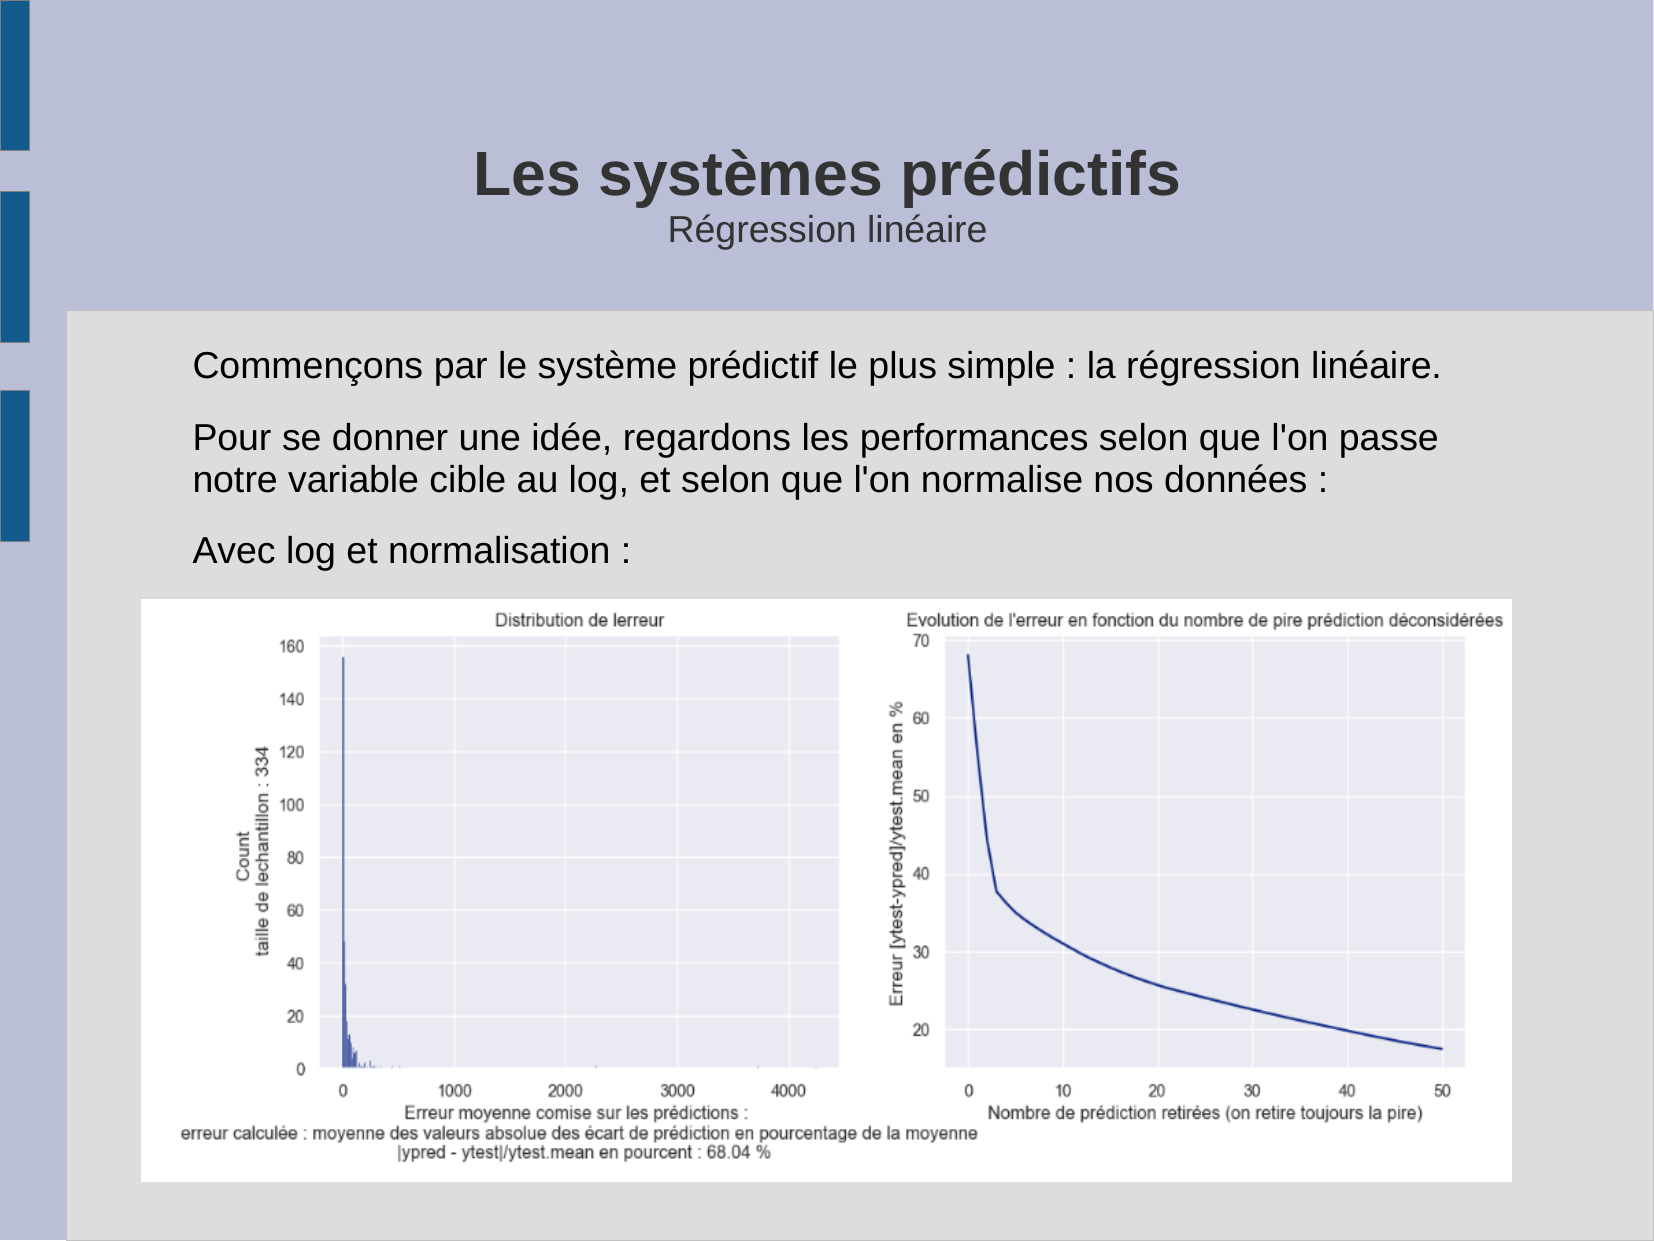

# Les systèmes prédictifs Régression linéaire
Commençons par le système prédictif le plus simple : la régression linéaire.
Pour se donner une idée, regardons les performances selon que l'on passe notre variable cible au log, et selon que l'on normalise nos données :
Avec log et normalisation :